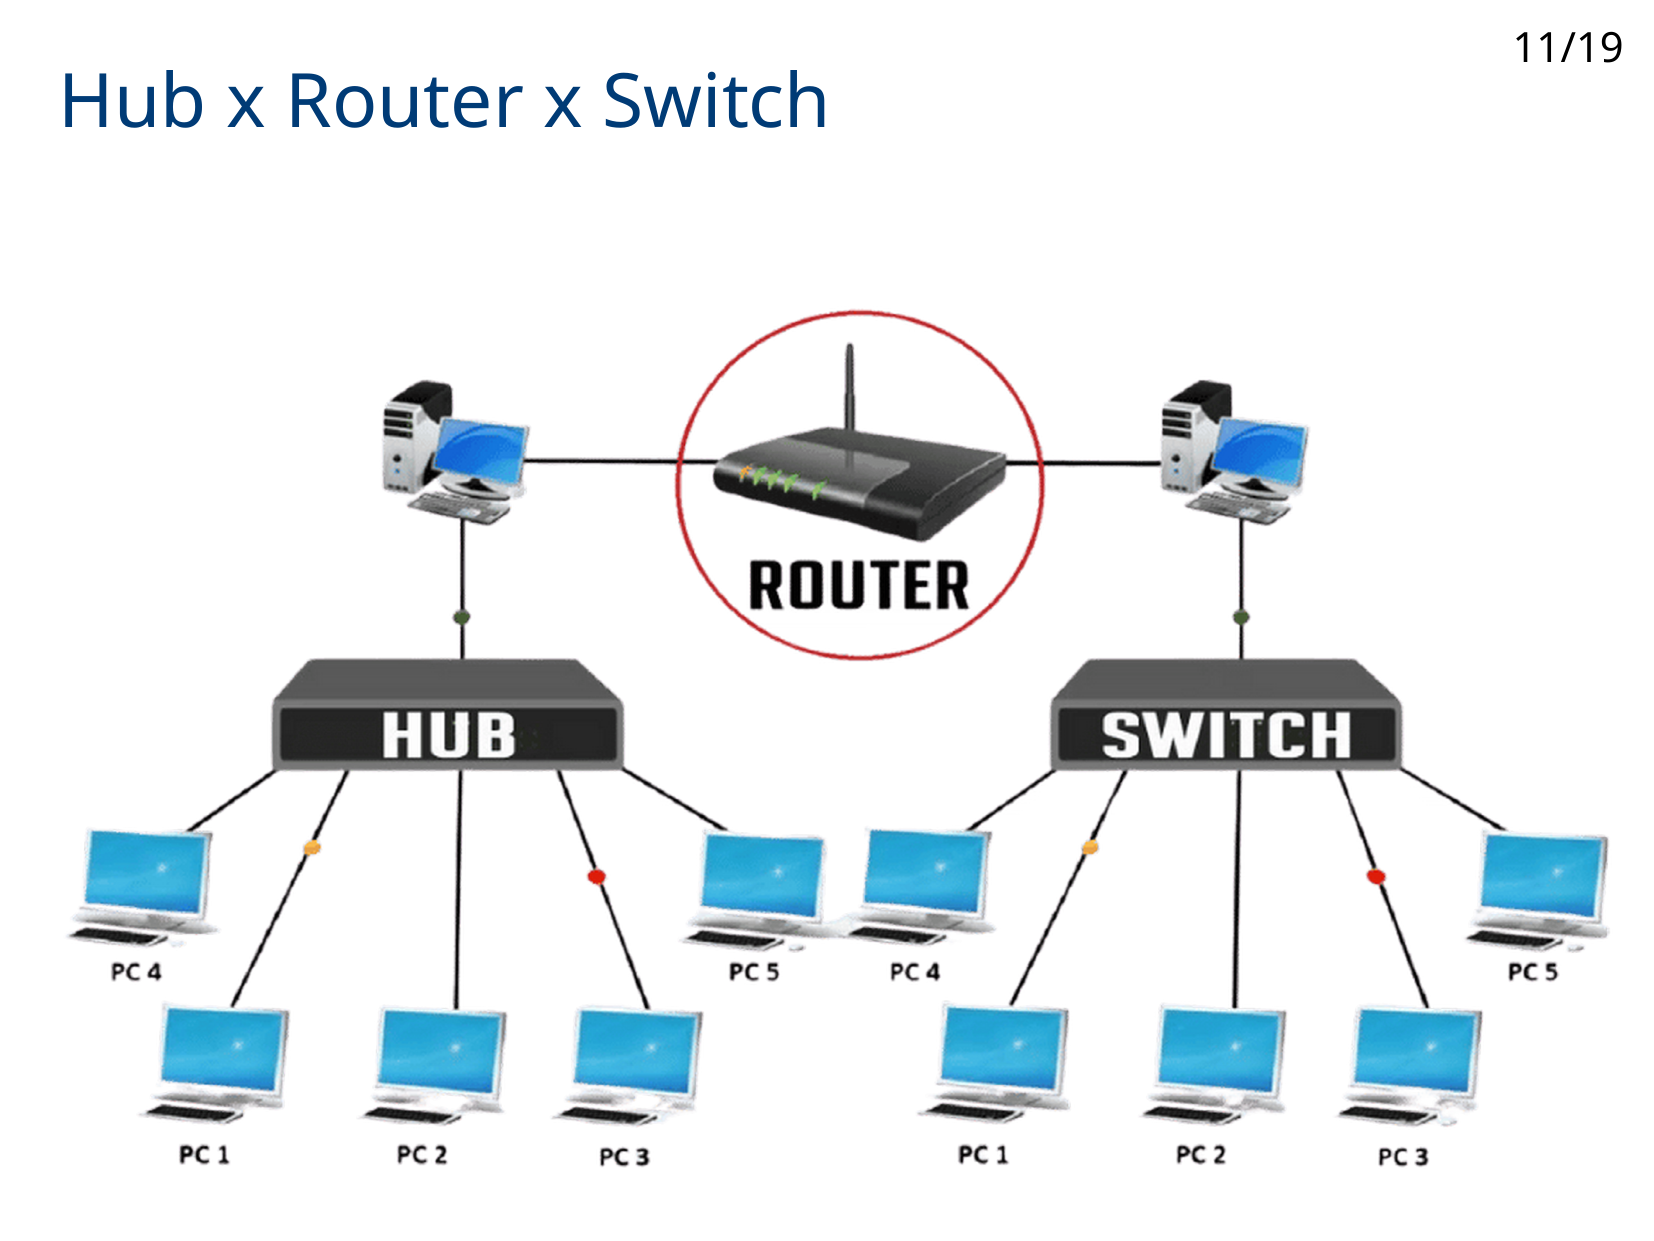

11
# Hub x Router x Switch